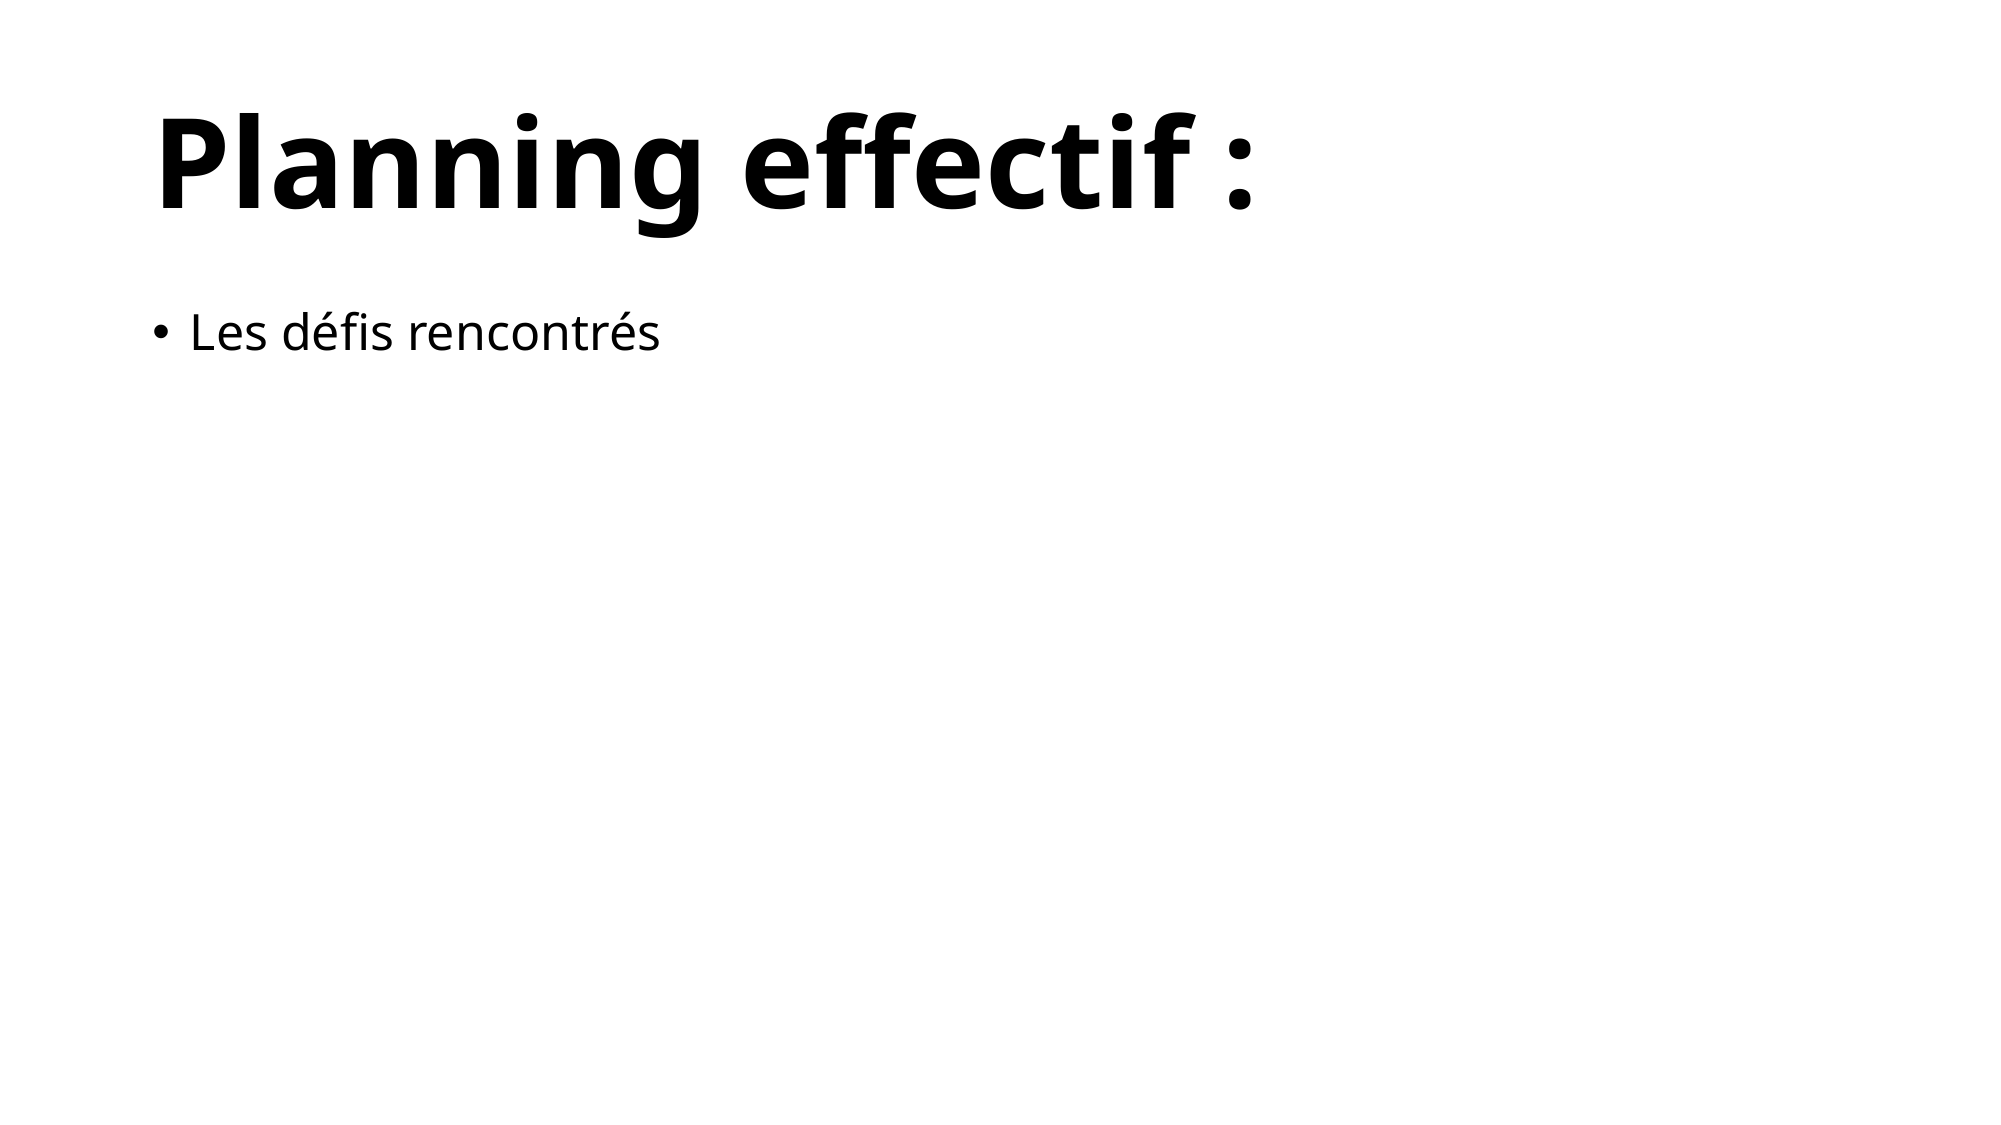

# Planning effectif :
Les défis rencontrés